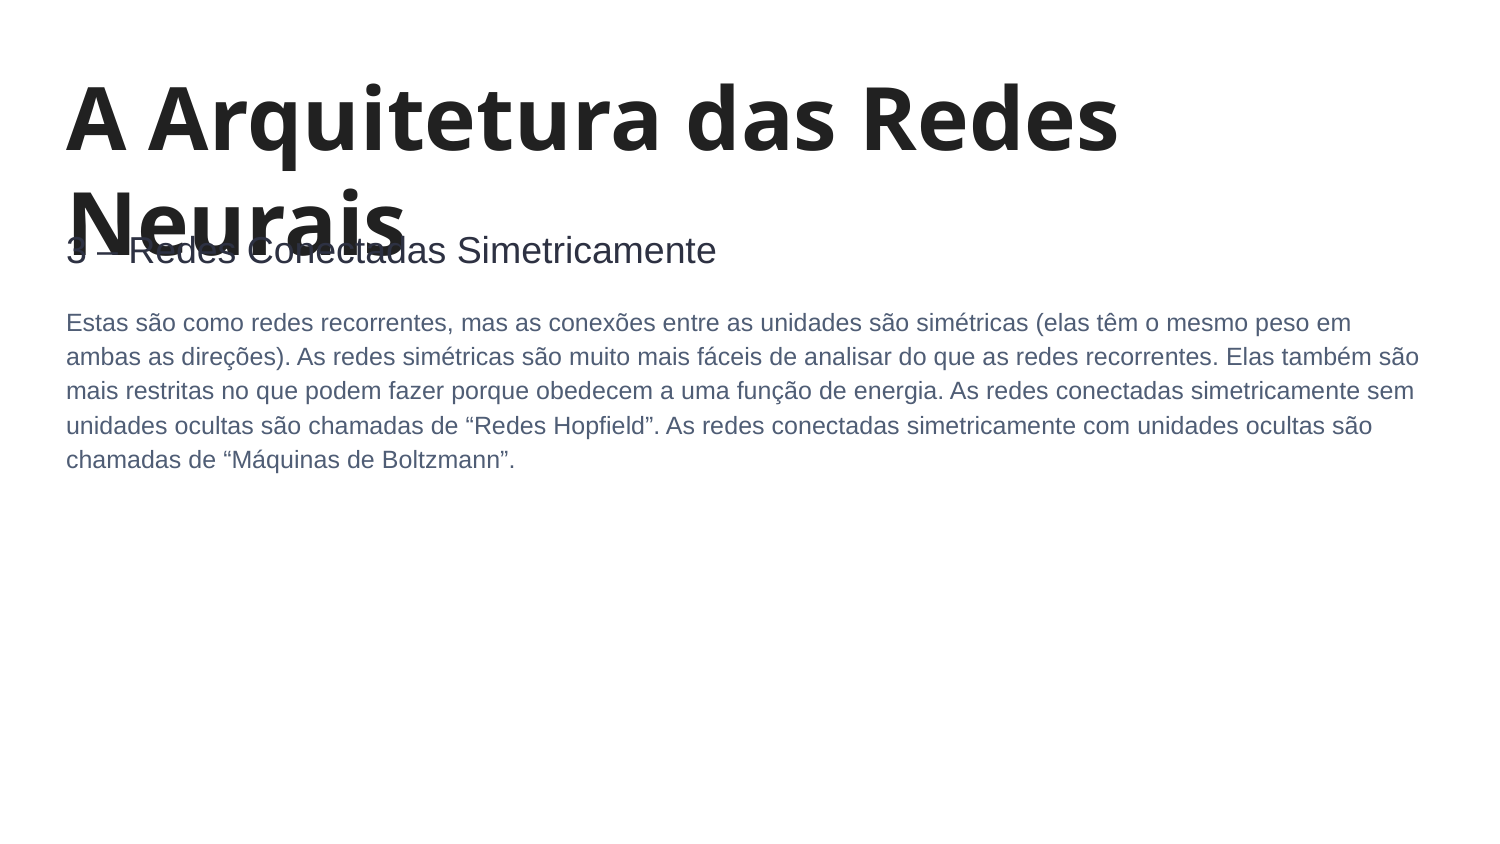

# A Arquitetura das Redes Neurais
3 – Redes Conectadas Simetricamente
Estas são como redes recorrentes, mas as conexões entre as unidades são simétricas (elas têm o mesmo peso em ambas as direções). As redes simétricas são muito mais fáceis de analisar do que as redes recorrentes. Elas também são mais restritas no que podem fazer porque obedecem a uma função de energia. As redes conectadas simetricamente sem unidades ocultas são chamadas de “Redes Hopfield”. As redes conectadas simetricamente com unidades ocultas são chamadas de “Máquinas de Boltzmann”.